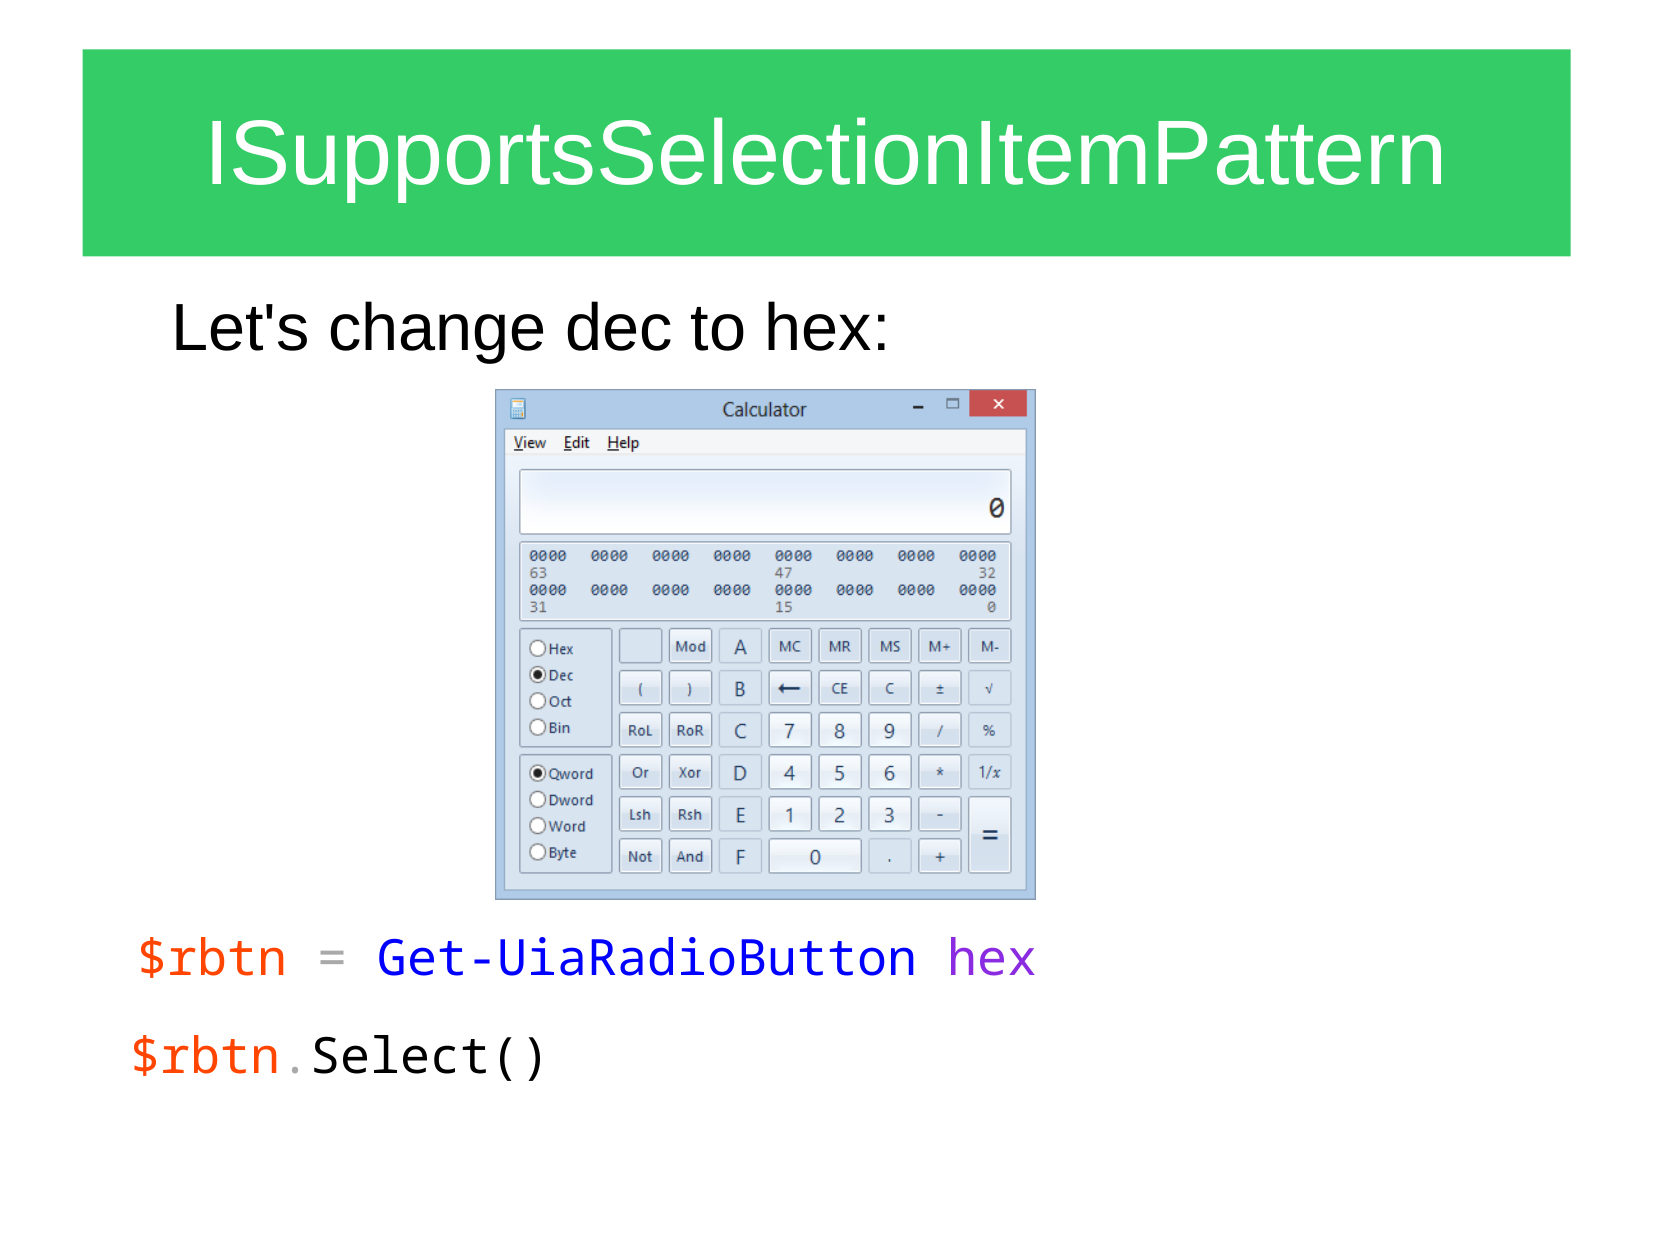

# ISupportsSelectionItemPattern
Let's change dec to hex:
 $rbtn = Get-UiaRadioButton hex
 $rbtn.Select()